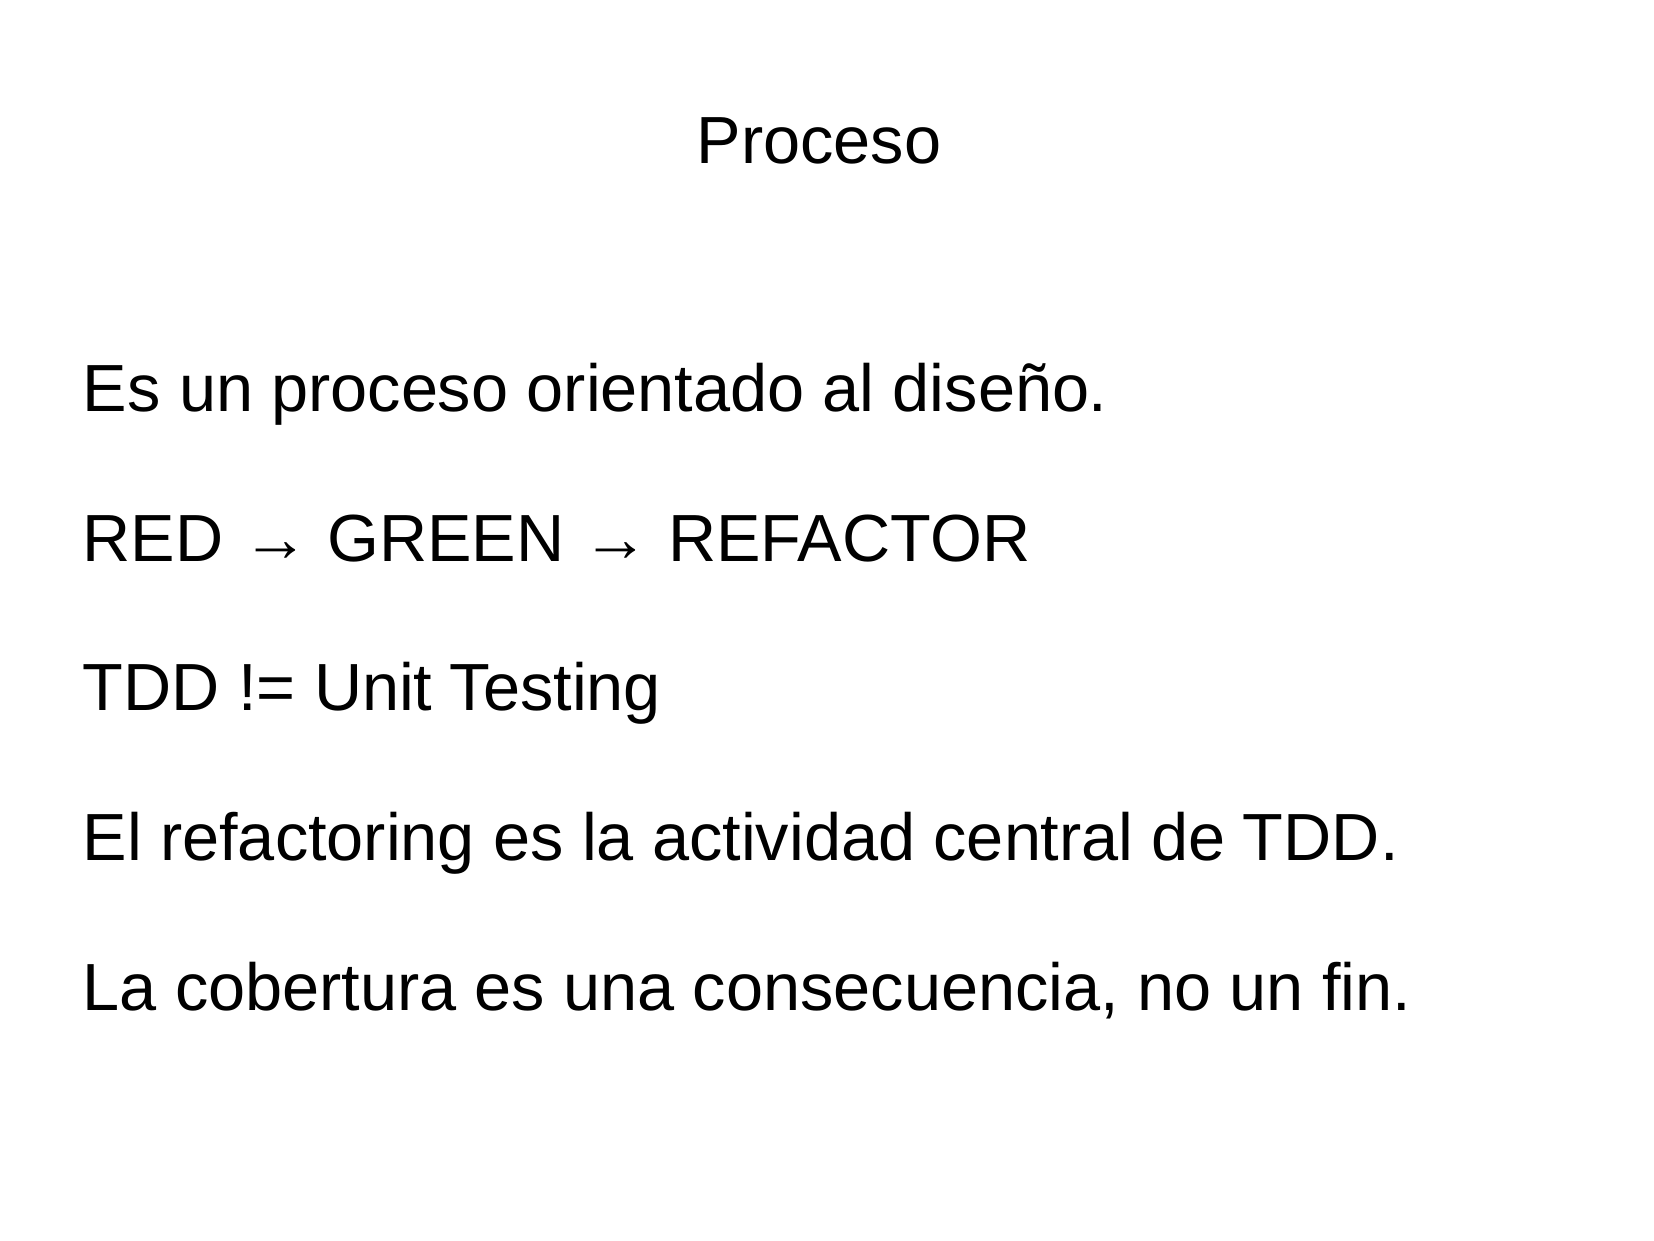

# Proceso
Es un proceso orientado al diseño.
RED → GREEN → REFACTOR
TDD != Unit Testing
El refactoring es la actividad central de TDD.
La cobertura es una consecuencia, no un fin.